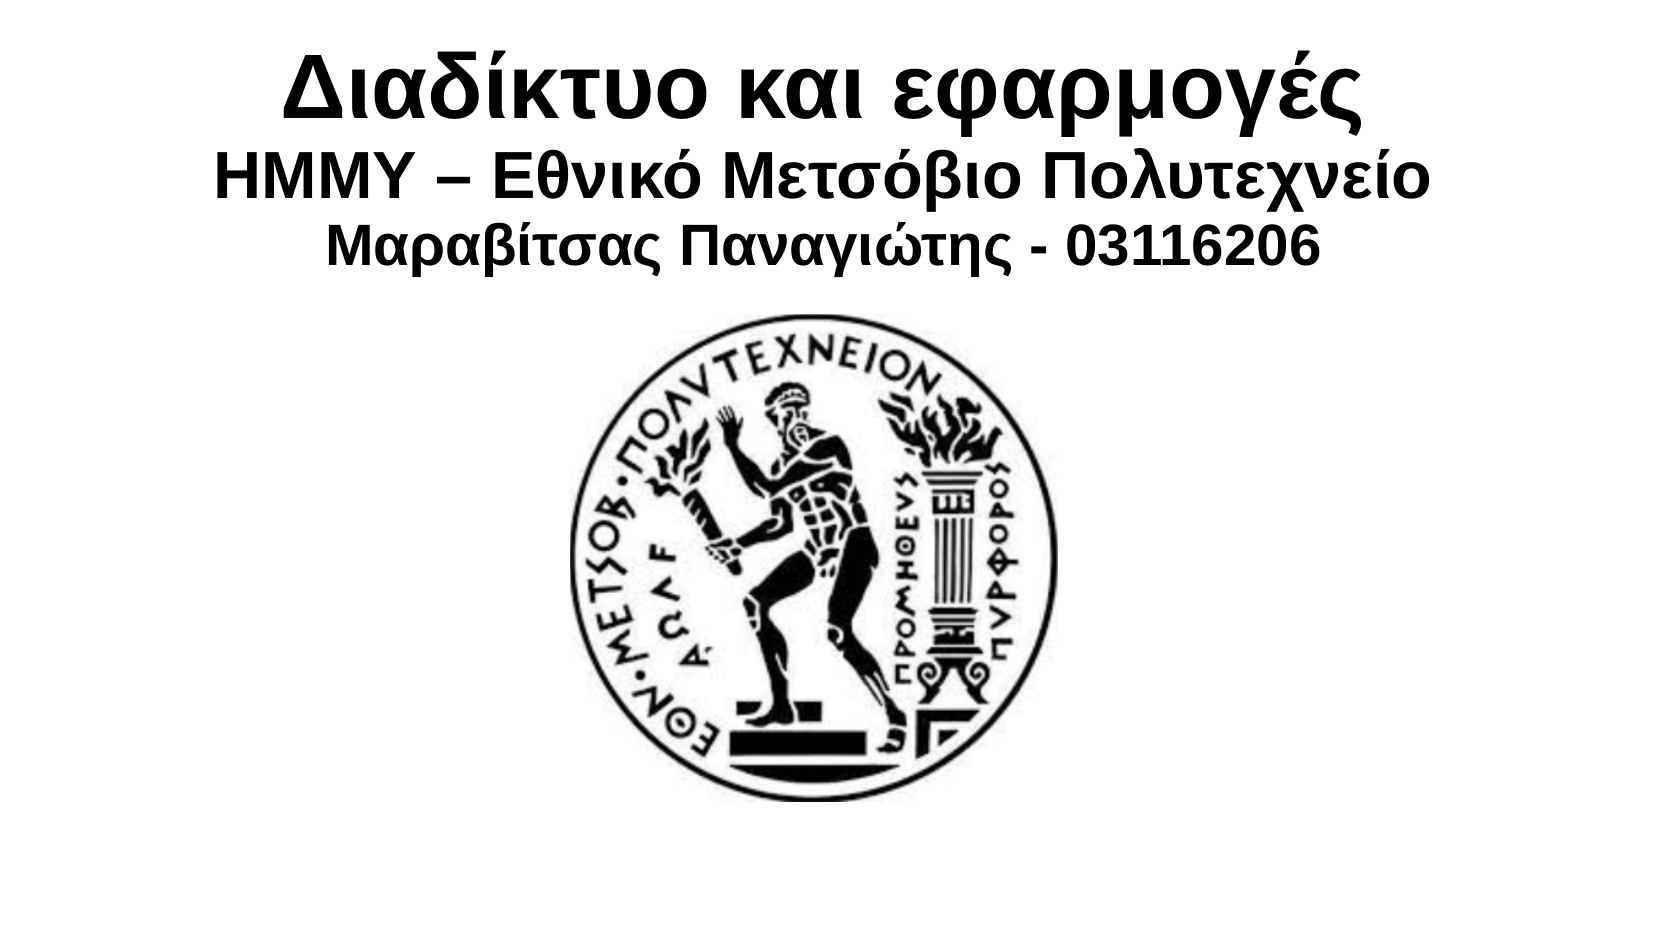

# Διαδίκτυο και εφαρμογές ΗΜΜΥ – Εθνικό Μετσόβιο Πολυτεχνείο Μαραβίτσας Παναγιώτης - 03116206